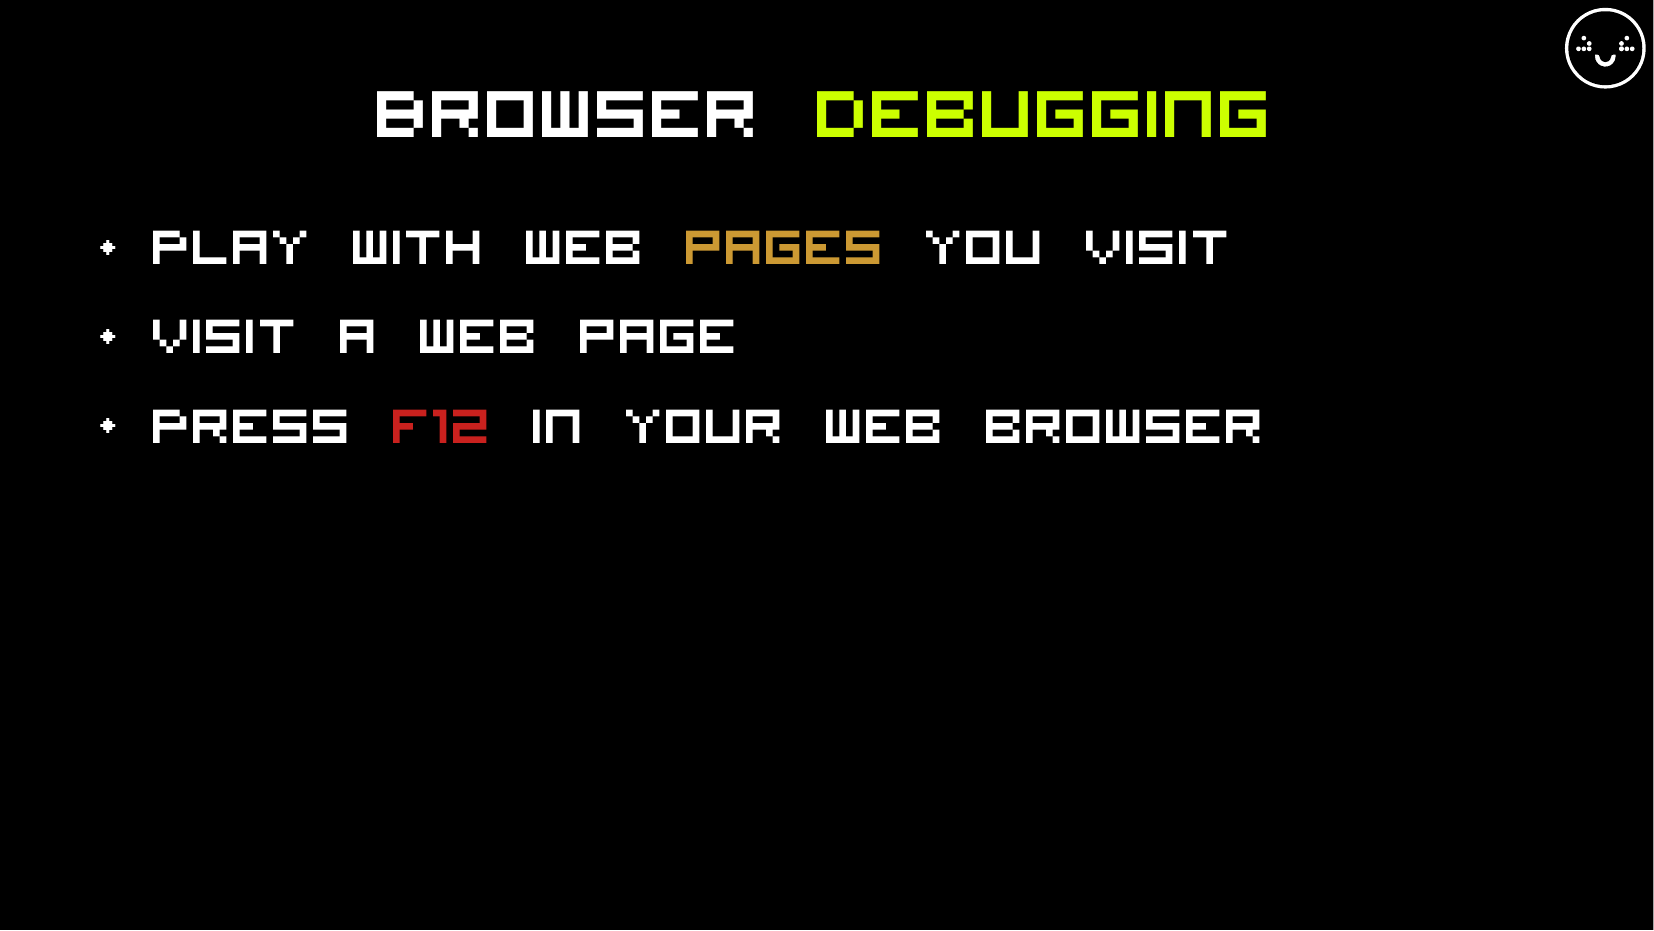

# Browser debugging
Play with web pages you visit
Visit a web page
Press F12 in your web browser